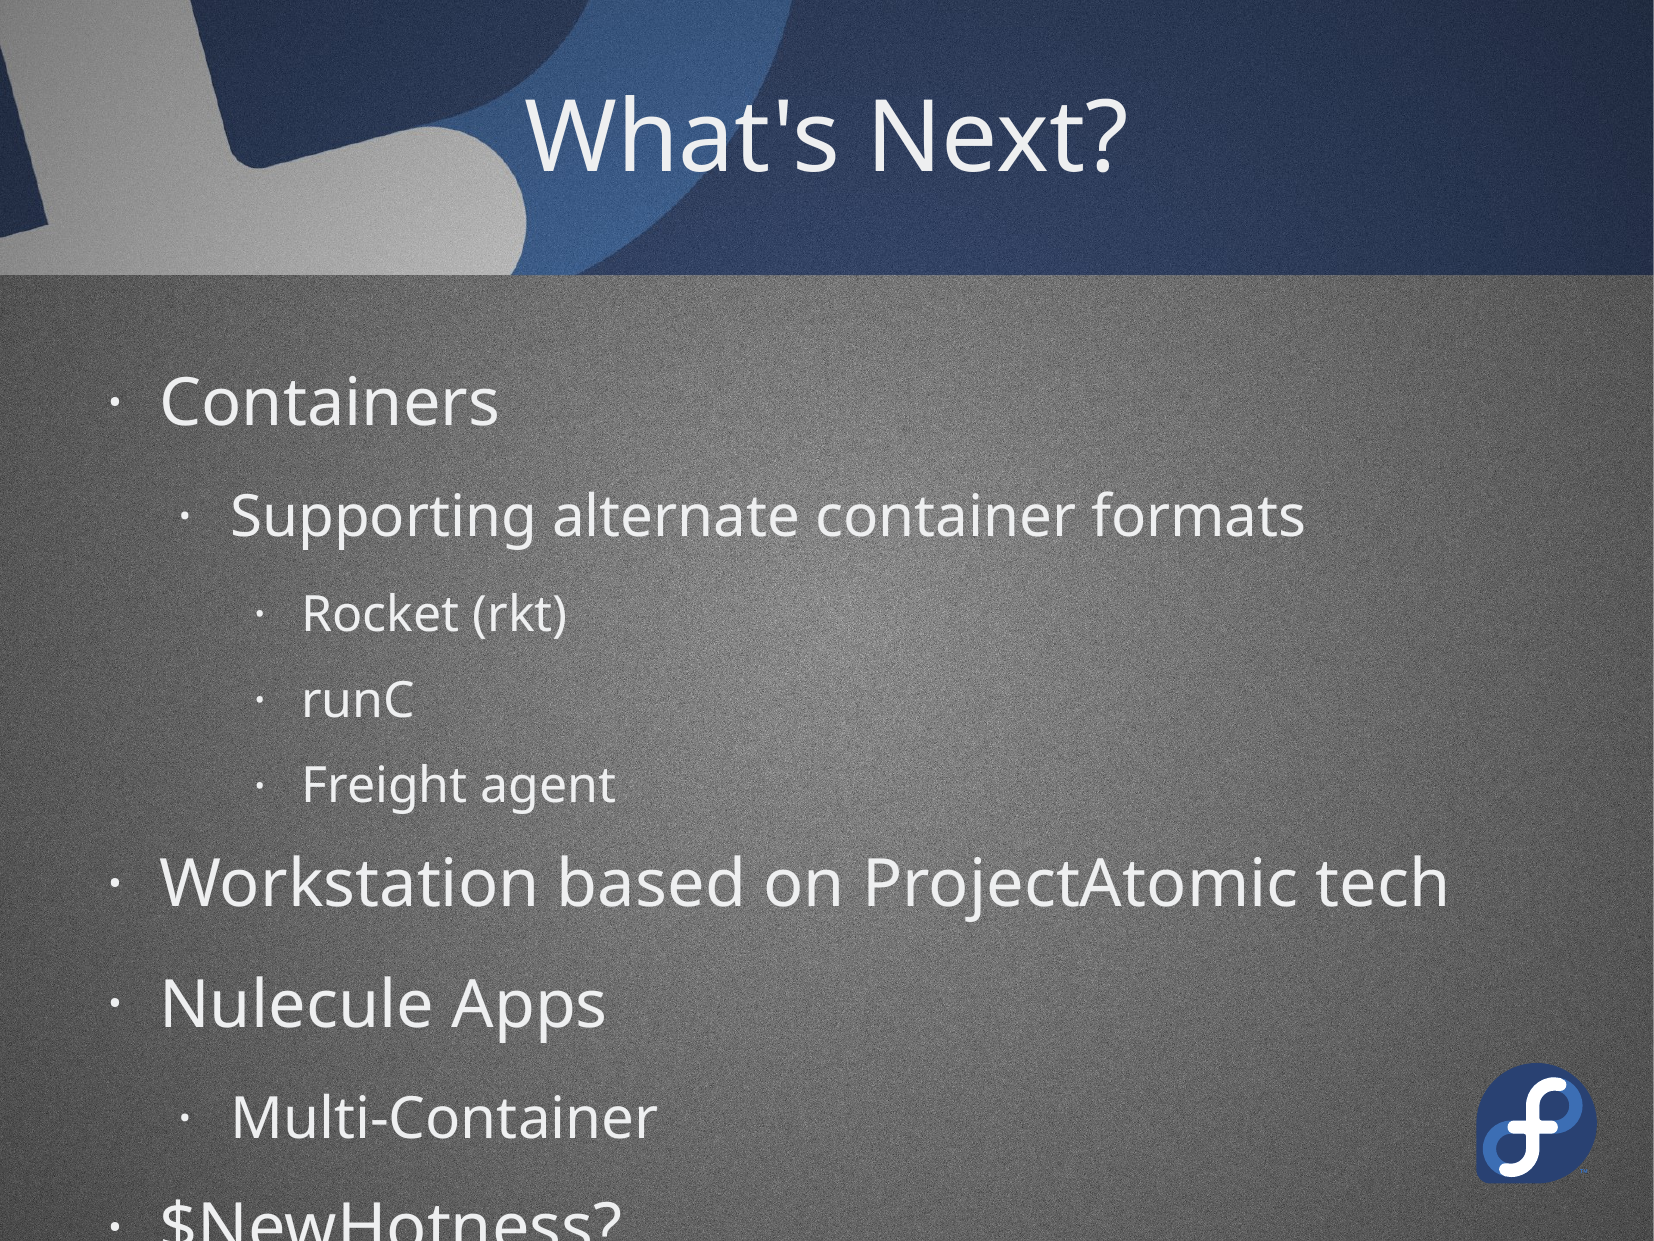

# What's Next?
Containers
Supporting alternate container formats
Rocket (rkt)
runC
Freight agent
Workstation based on ProjectAtomic tech
Nulecule Apps
Multi-Container
$NewHotness?